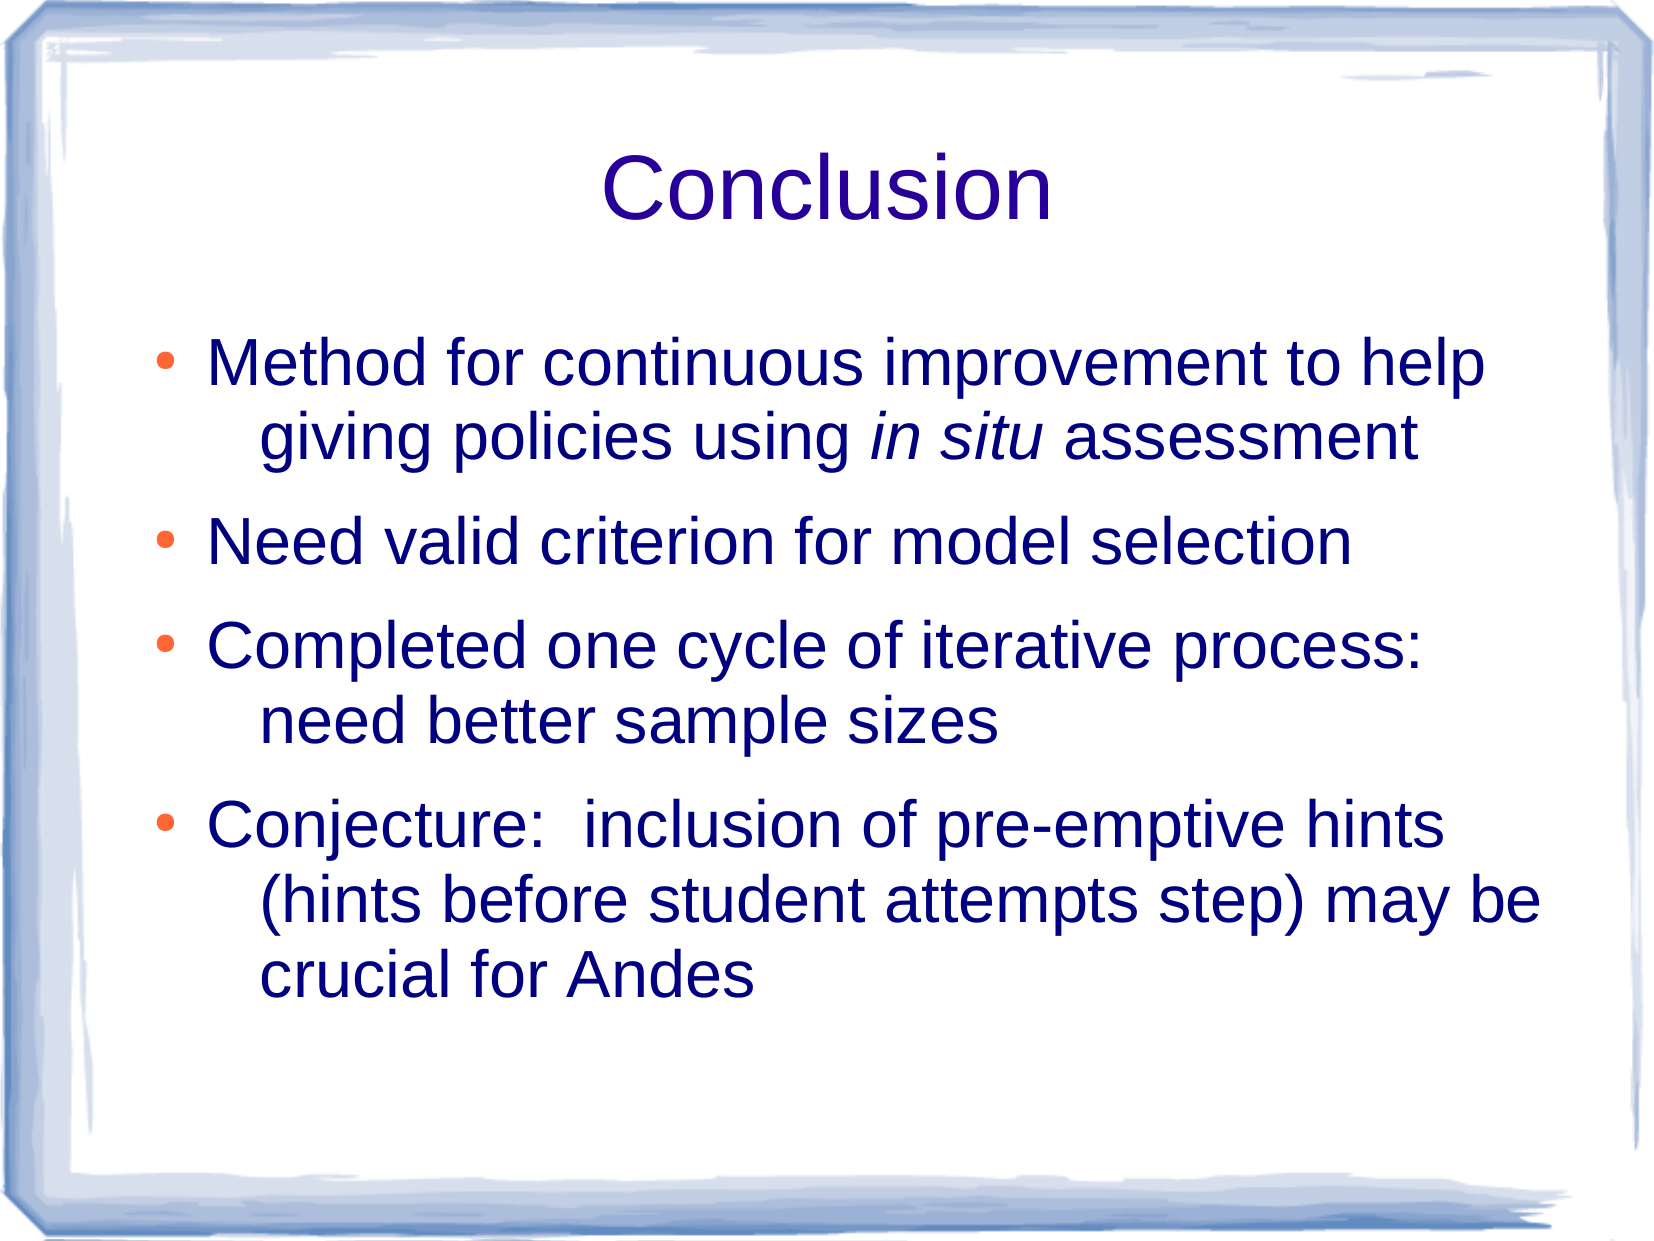

# Conclusion
Method for continuous improvement to help giving policies using in situ assessment
Need valid criterion for model selection
Completed one cycle of iterative process: need better sample sizes
Conjecture: inclusion of pre-emptive hints (hints before student attempts step) may be crucial for Andes